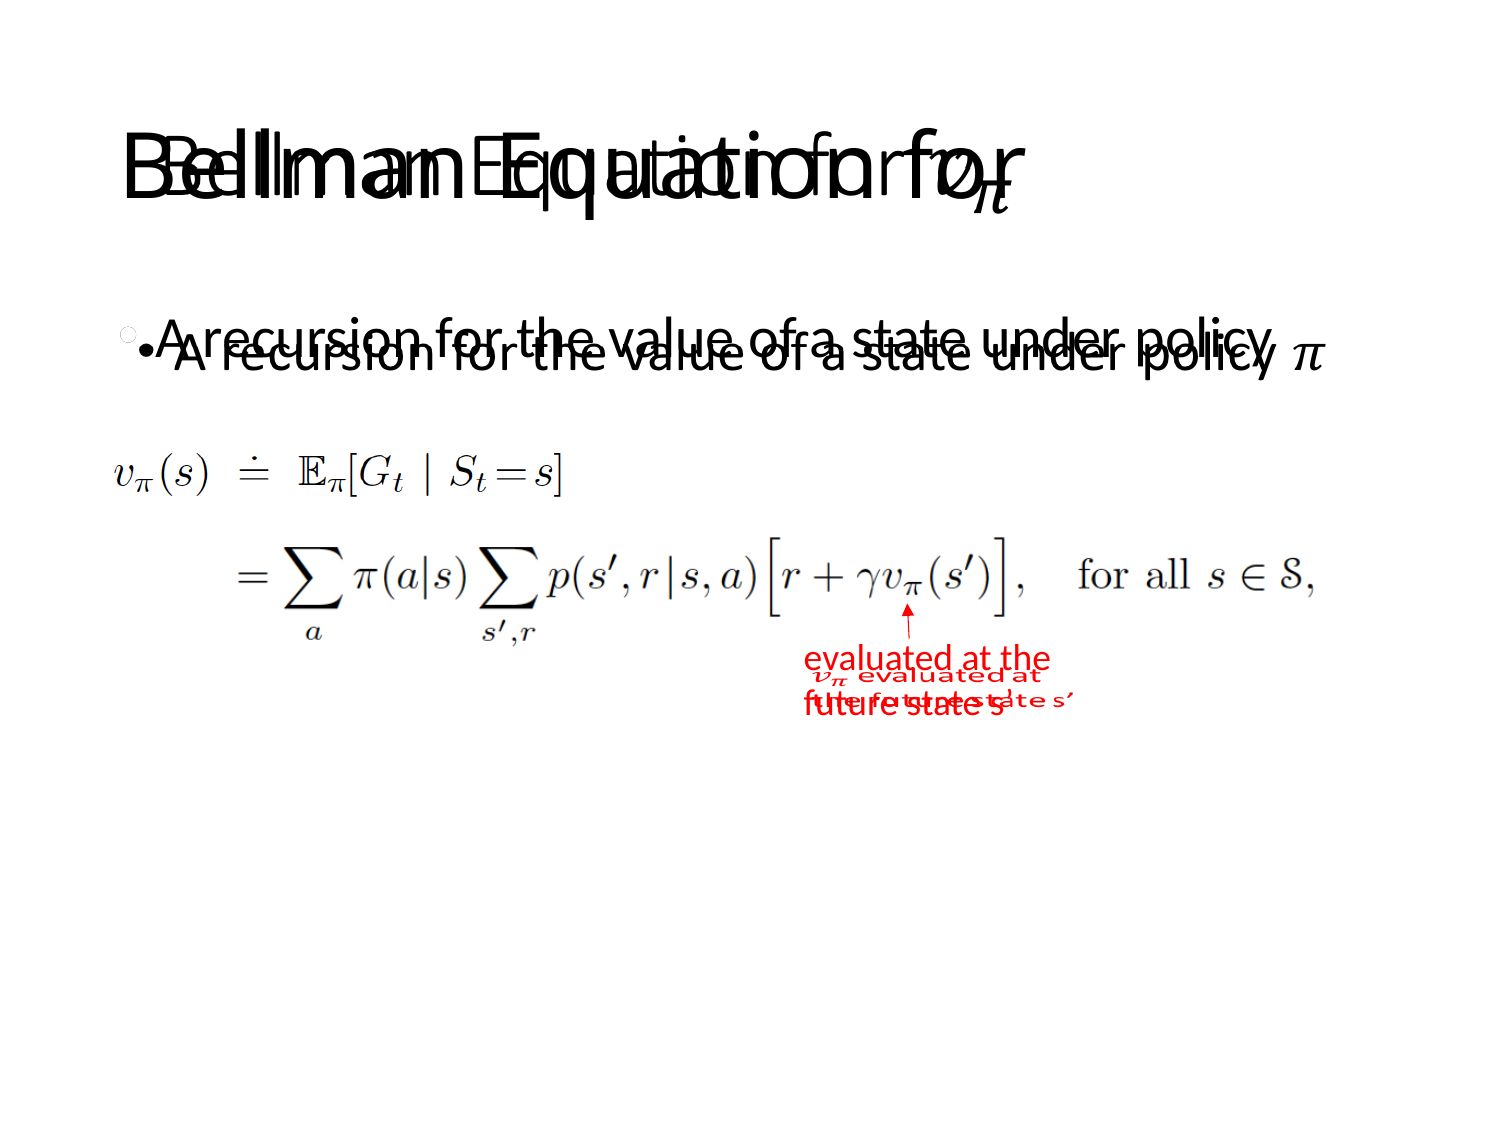

# Bellman Equation for
A recursion for the value of a state under policy
evaluated at the future state s’